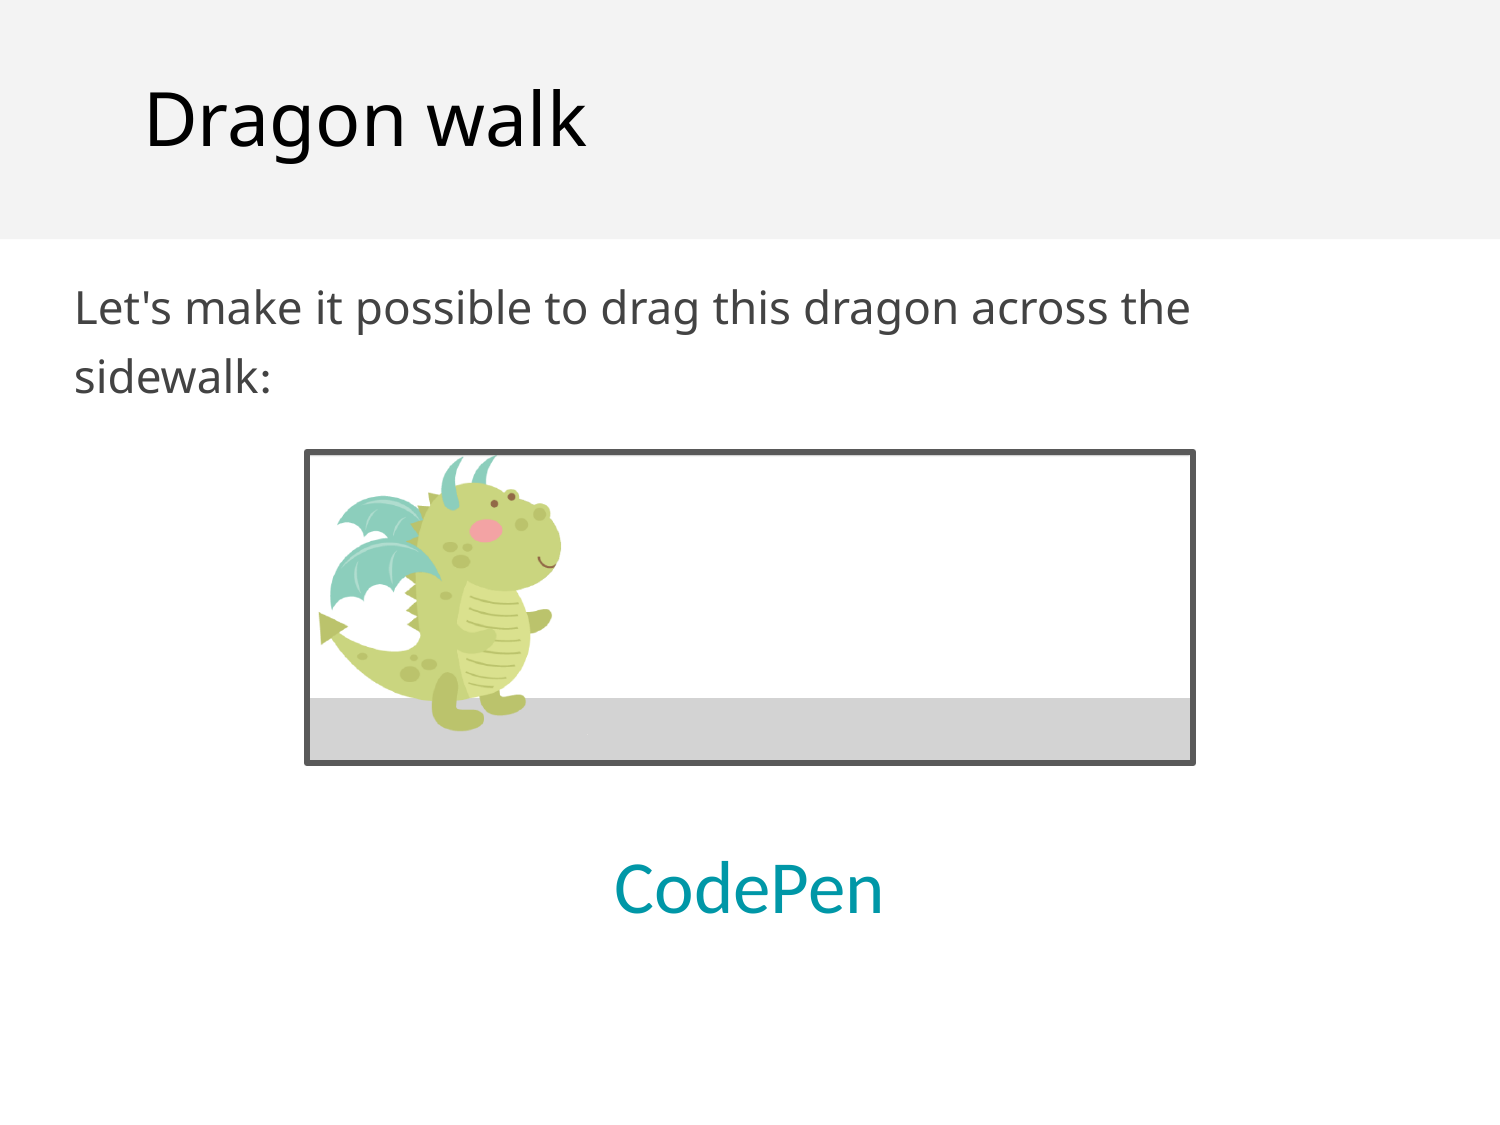

# Dragon walk
Let's make it possible to drag this dragon across the sidewalk:
CodePen